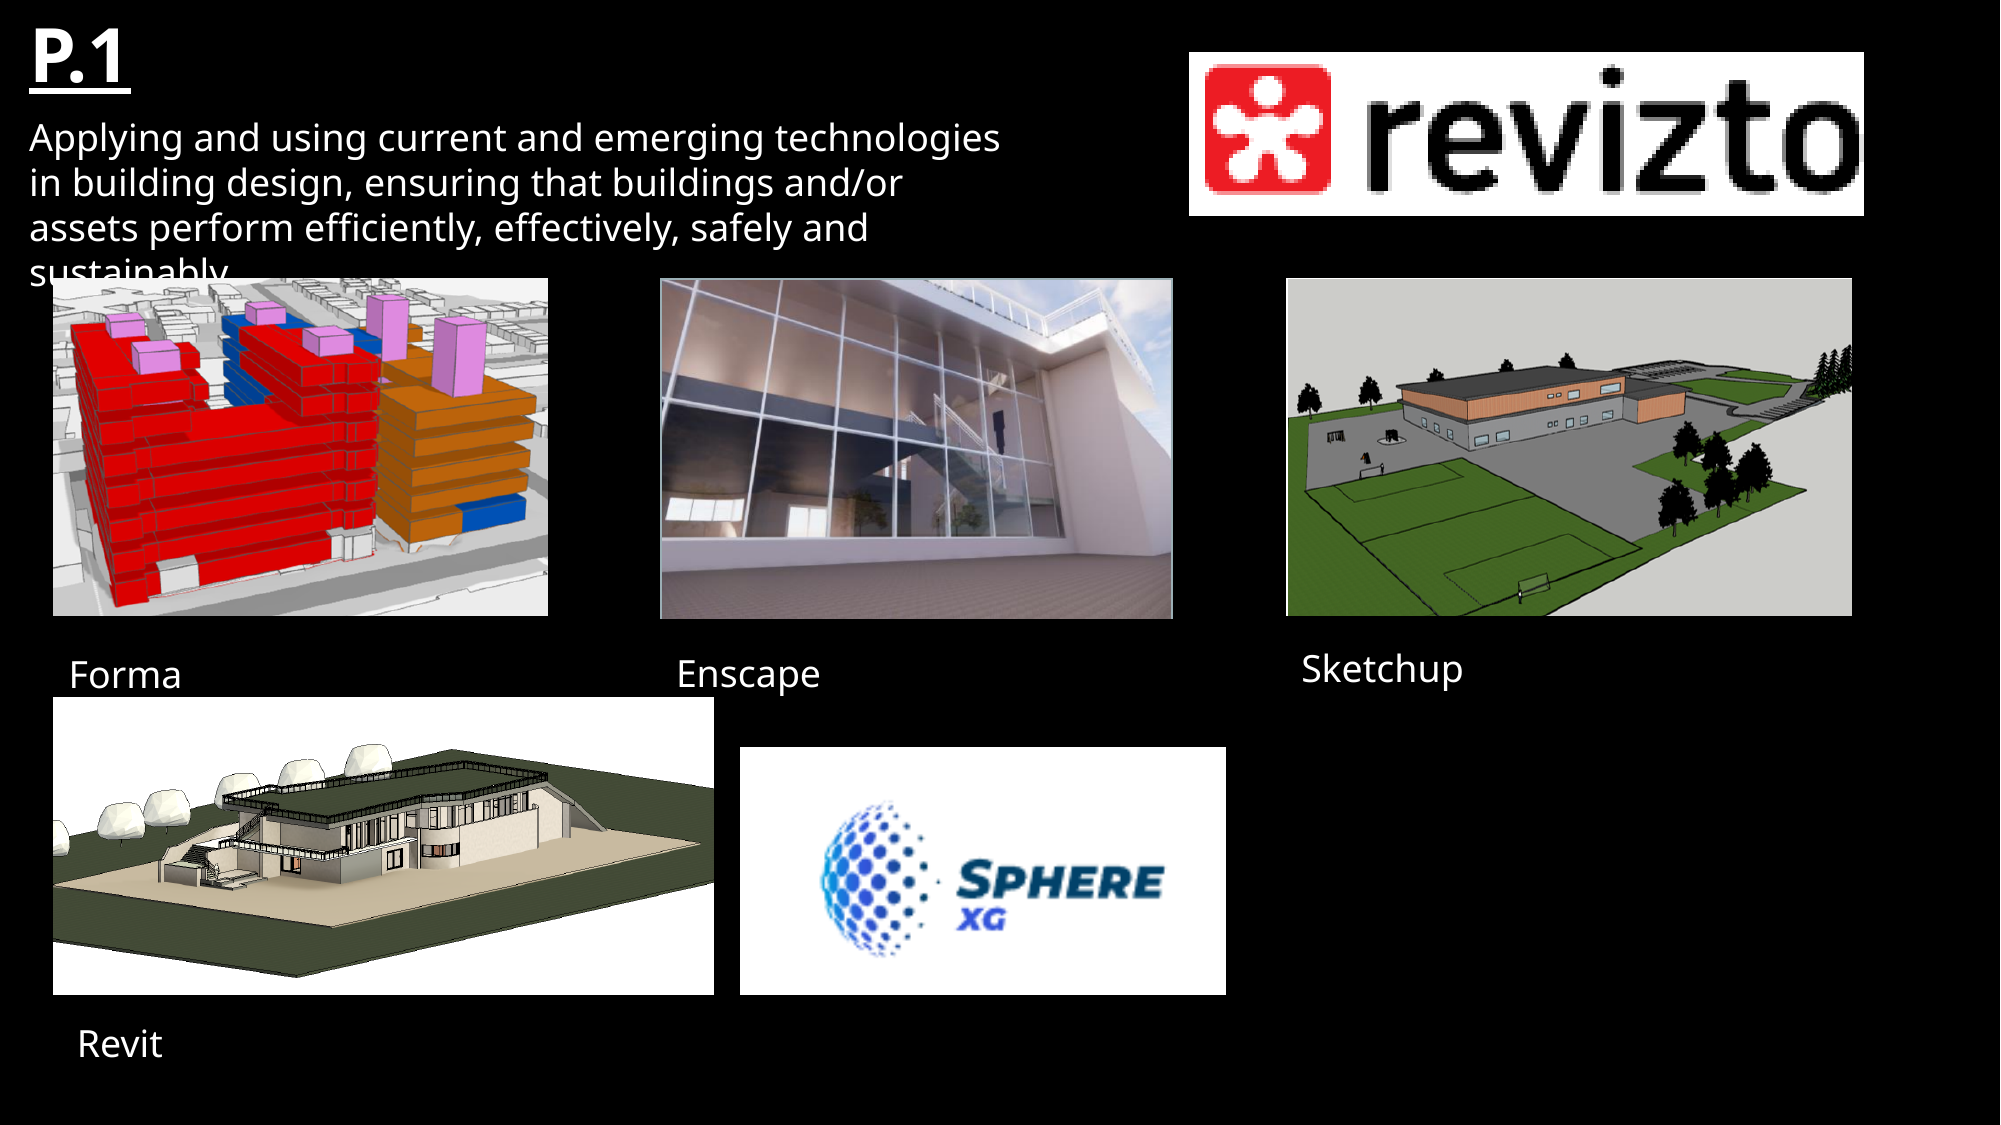

P.1
Applying and using current and emerging technologies in building design, ensuring that buildings and/or assets perform efficiently, effectively, safely and sustainably
Sketchup
Enscape
Forma
Revit